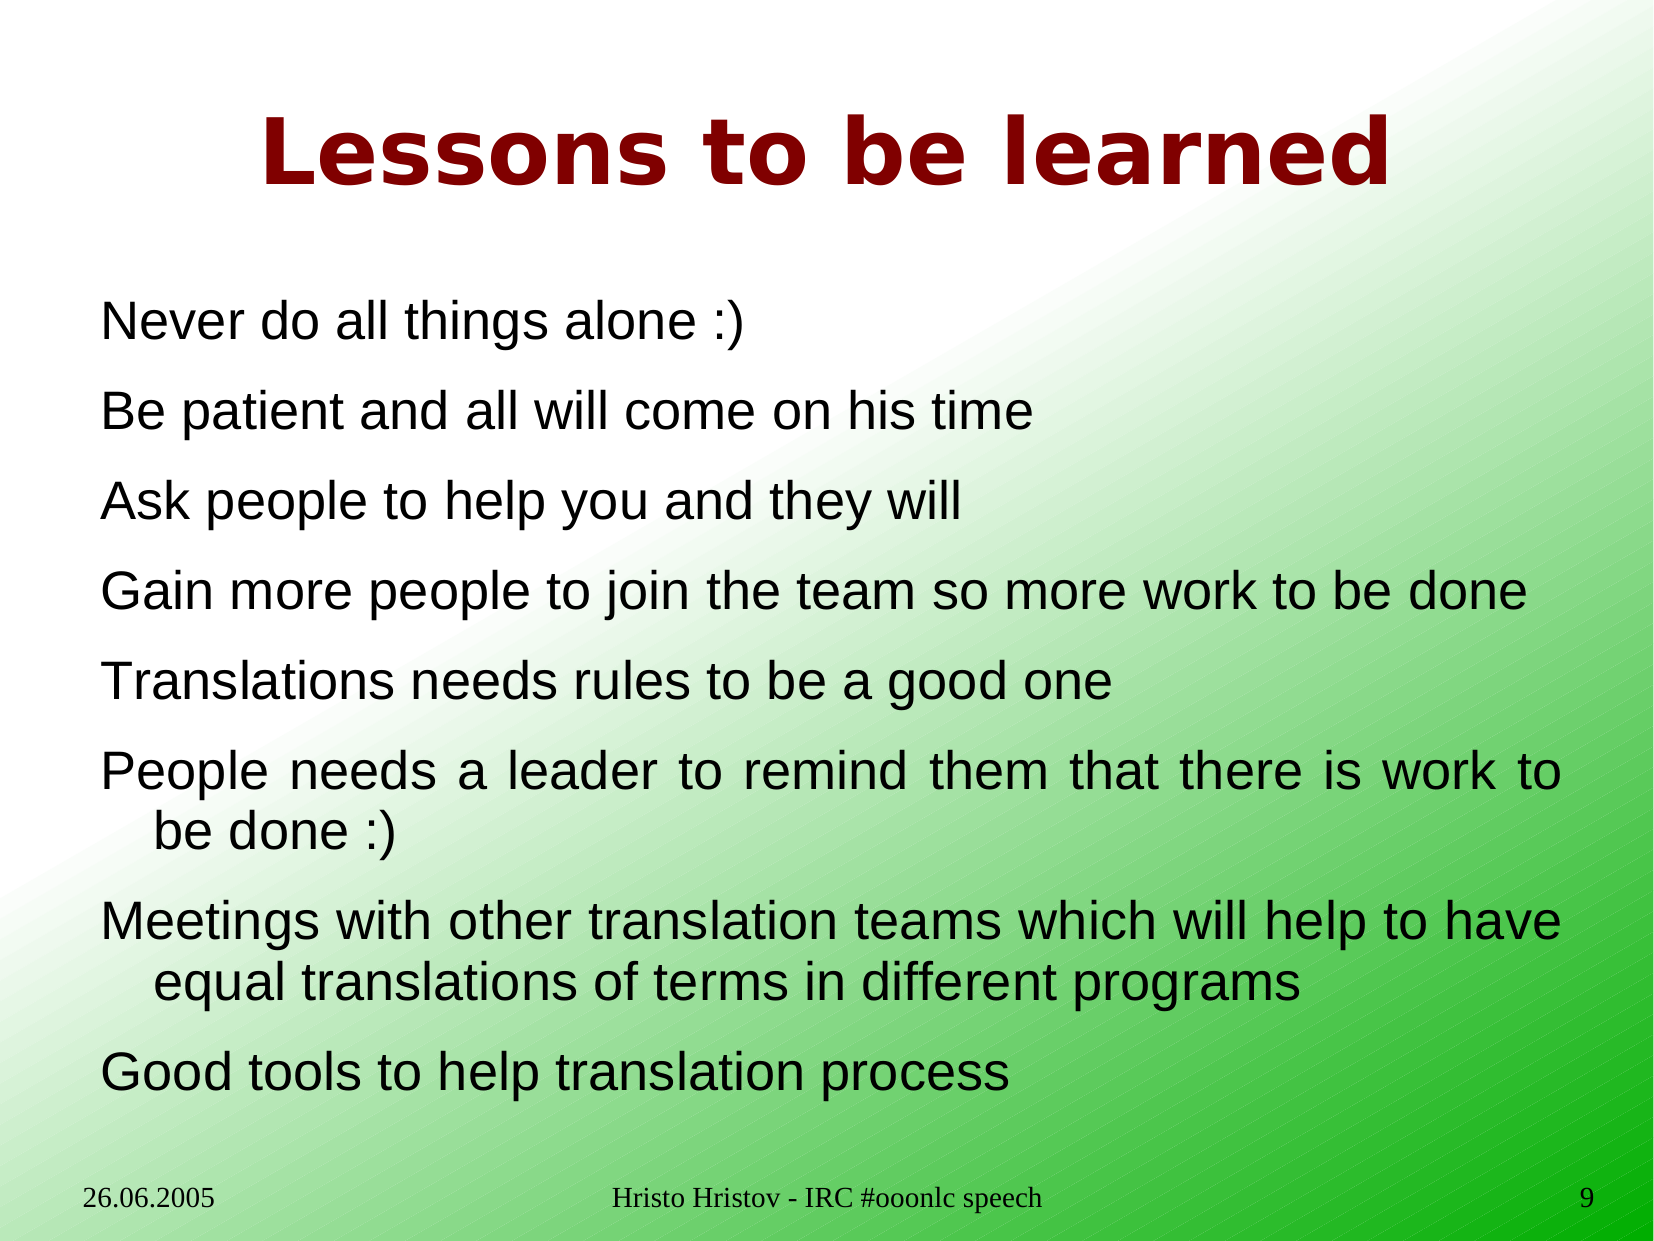

Lessons to be learned
# Never do all things alone :)
Be patient and all will come on his time
Ask people to help you and they will
Gain more people to join the team so more work to be done
Translations needs rules to be a good one
People needs a leader to remind them that there is work to be done :)
Meetings with other translation teams which will help to have equal translations of terms in different programs
Good tools to help translation process
26.06.2005
Hristo Hristov - IRC #ooonlc speech
9